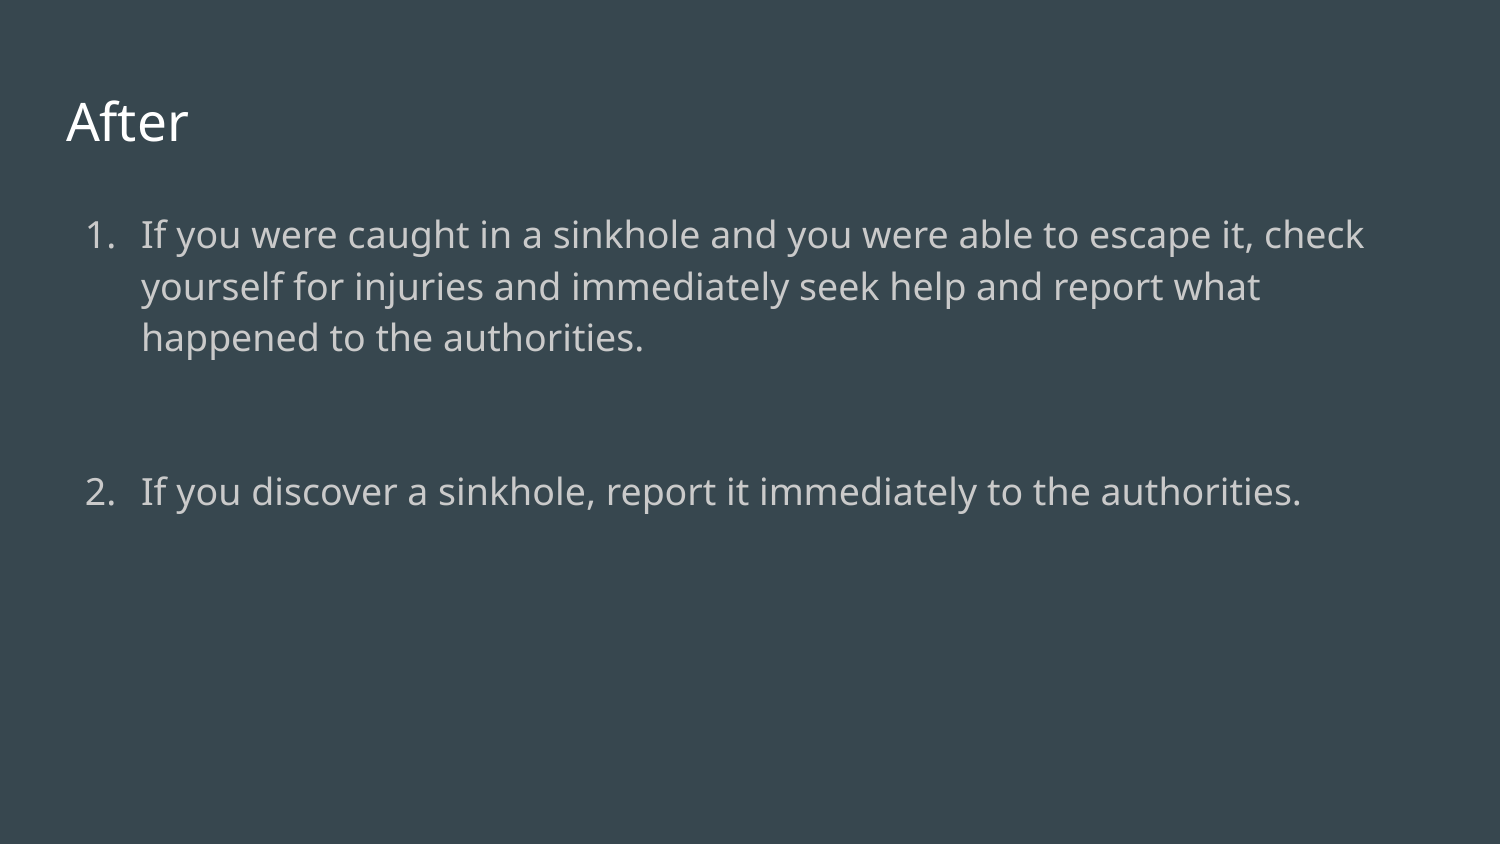

# After
If you were caught in a sinkhole and you were able to escape it, check yourself for injuries and immediately seek help and report what happened to the authorities.
If you discover a sinkhole, report it immediately to the authorities.